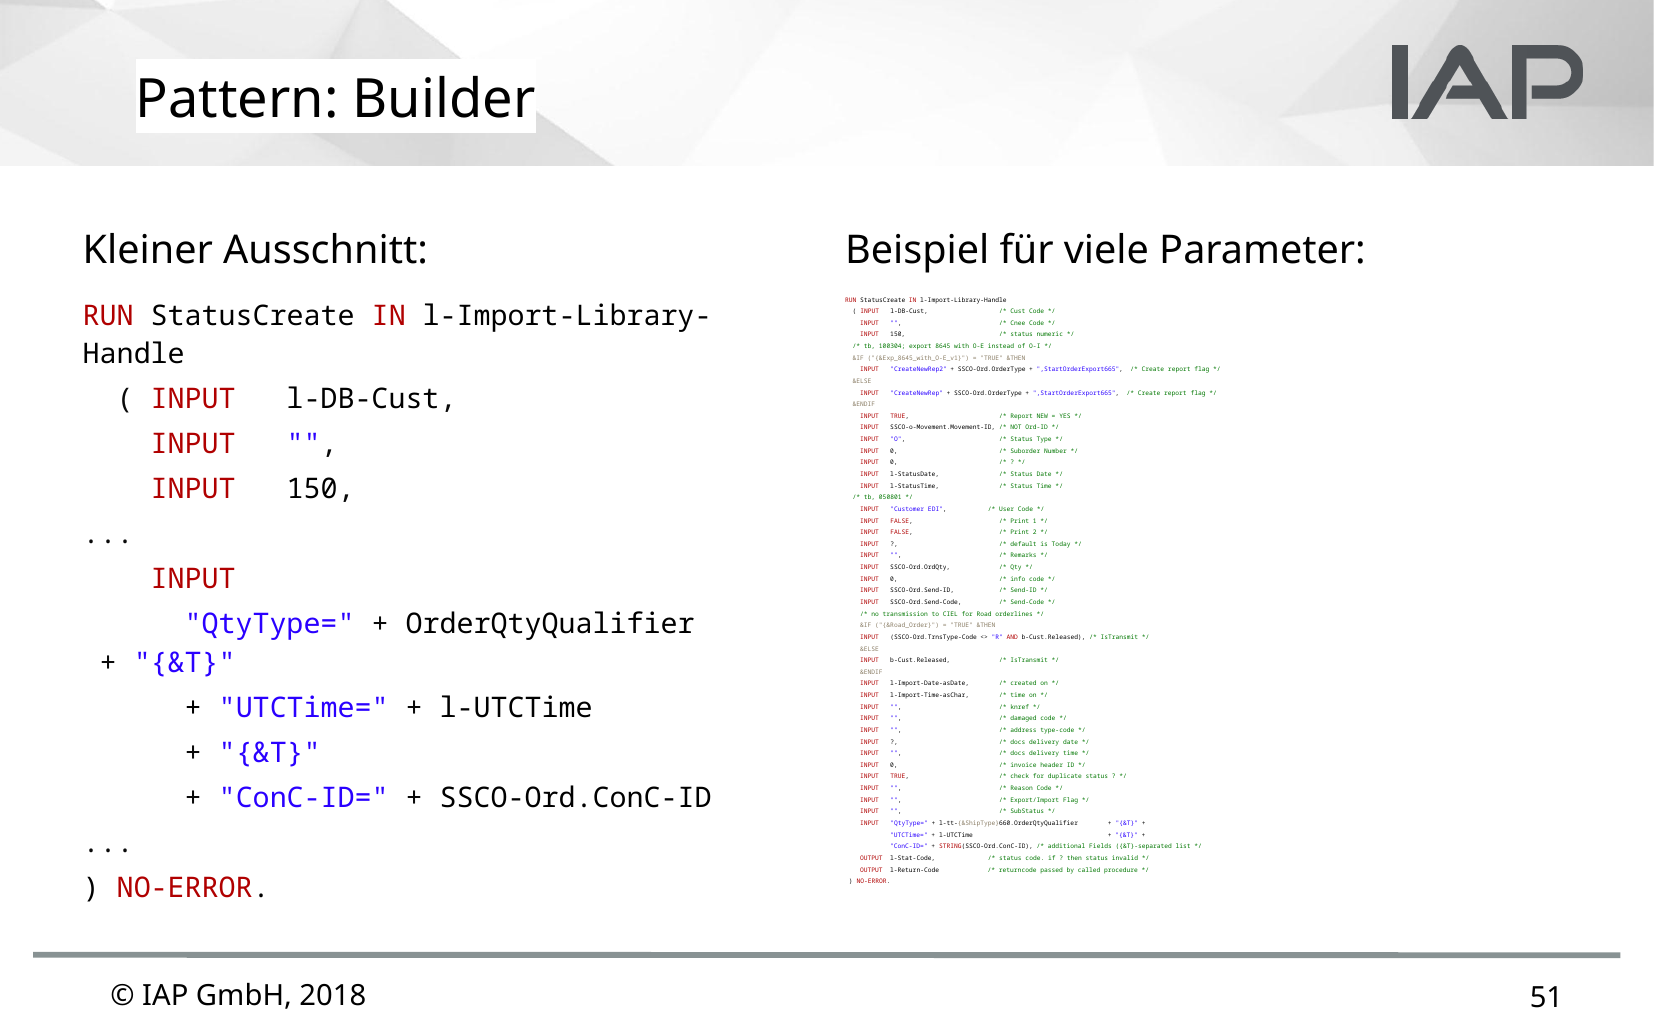

# Pattern: Builder
Kleiner Ausschnitt:
Beispiel für viele Parameter:
RUN StatusCreate IN l-Import-Library-Handle
 ( INPUT l-DB-Cust,
 INPUT "",
 INPUT 150,
...
 INPUT
 "QtyType=" + OrderQtyQualifier + "{&T}"
 + "UTCTime=" + l-UTCTime
 + "{&T}"
 + "ConC-ID=" + SSCO-Ord.ConC-ID
...
) NO-ERROR.
RUN StatusCreate IN l-Import-Library-Handle
 ( INPUT l-DB-Cust, /* Cust Code */
 INPUT "", /* Cnee Code */
 INPUT 150, /* status numeric */
 /* tb, 100304; export 8645 with O-E instead of O-I */
 &IF ("{&Exp_8645_with_O-E_v1}") = "TRUE" &THEN
 INPUT "CreateNewRep2" + SSCO-Ord.OrderType + ",StartOrderExport665", /* Create report flag */
 &ELSE
 INPUT "CreateNewRep" + SSCO-Ord.OrderType + ",StartOrderExport665", /* Create report flag */
 &ENDIF
 INPUT TRUE, /* Report NEW = YES */
 INPUT SSCO-o-Movement.Movement-ID, /* NOT Ord-ID */
 INPUT "O", /* Status Type */
 INPUT 0, /* Suborder Number */
 INPUT 0, /* ? */
 INPUT l-StatusDate, /* Status Date */
 INPUT l-StatusTime, /* Status Time */
 /* tb, 050801 */
 INPUT "Customer EDI", /* User Code */
 INPUT FALSE, /* Print 1 */
 INPUT FALSE, /* Print 2 */
 INPUT ?, /* default is Today */
 INPUT "", /* Remarks */
 INPUT SSCO-Ord.OrdQty, /* Qty */
 INPUT 0, /* info code */
 INPUT SSCO-Ord.Send-ID, /* Send-ID */
 INPUT SSCO-Ord.Send-Code, /* Send-Code */
 /* no transmission to CIEL for Road orderlines */
 &IF ("{&Road_Order}") = "TRUE" &THEN
 INPUT (SSCO-Ord.TrnsType-Code <> "R" AND b-Cust.Released), /* IsTransmit */
 &ELSE
 INPUT b-Cust.Released, /* IsTransmit */
 &ENDIF
 INPUT l-Import-Date-asDate, /* created on */
 INPUT l-Import-Time-asChar, /* time on */
 INPUT "", /* knref */
 INPUT "", /* damaged code */
 INPUT "", /* address type-code */
 INPUT ?, /* docs delivery date */
 INPUT "", /* docs delivery time */
 INPUT 0, /* invoice header ID */
 INPUT TRUE, /* check for duplicate status ? */
 INPUT "", /* Reason Code */
 INPUT "", /* Export/Import Flag */
 INPUT "", /* SubStatus */
 INPUT "QtyType=" + l-tt-{&ShipType}660.OrderQtyQualifier + "{&T}" +
 "UTCTime=" + l-UTCTime + "{&T}" +
 "ConC-ID=" + STRING(SSCO-Ord.ConC-ID), /* additional Fields ({&T}-separated list */
 OUTPUT l-Stat-Code, /* status code. if ? then status invalid */
 OUTPUT l-Return-Code /* returncode passed by called procedure */
 ) NO-ERROR.
© IAP GmbH, 2018
51